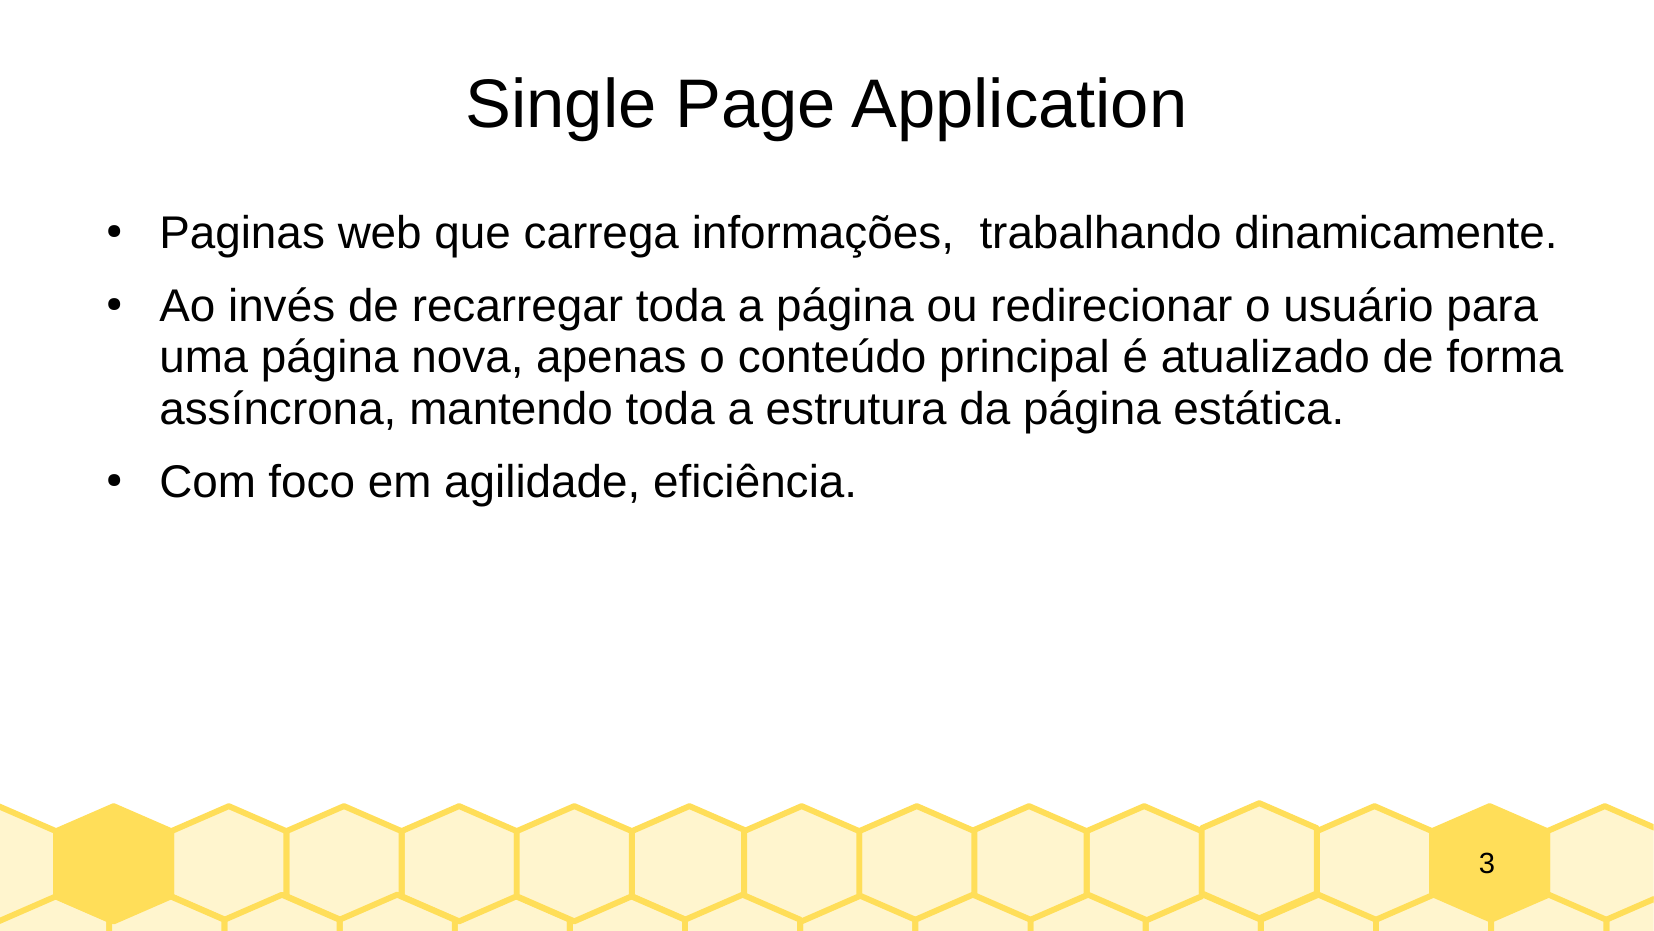

# Single Page Application
Paginas web que carrega informações, trabalhando dinamicamente.
Ao invés de recarregar toda a página ou redirecionar o usuário para uma página nova, apenas o conteúdo principal é atualizado de forma assíncrona, mantendo toda a estrutura da página estática.
Com foco em agilidade, eficiência.